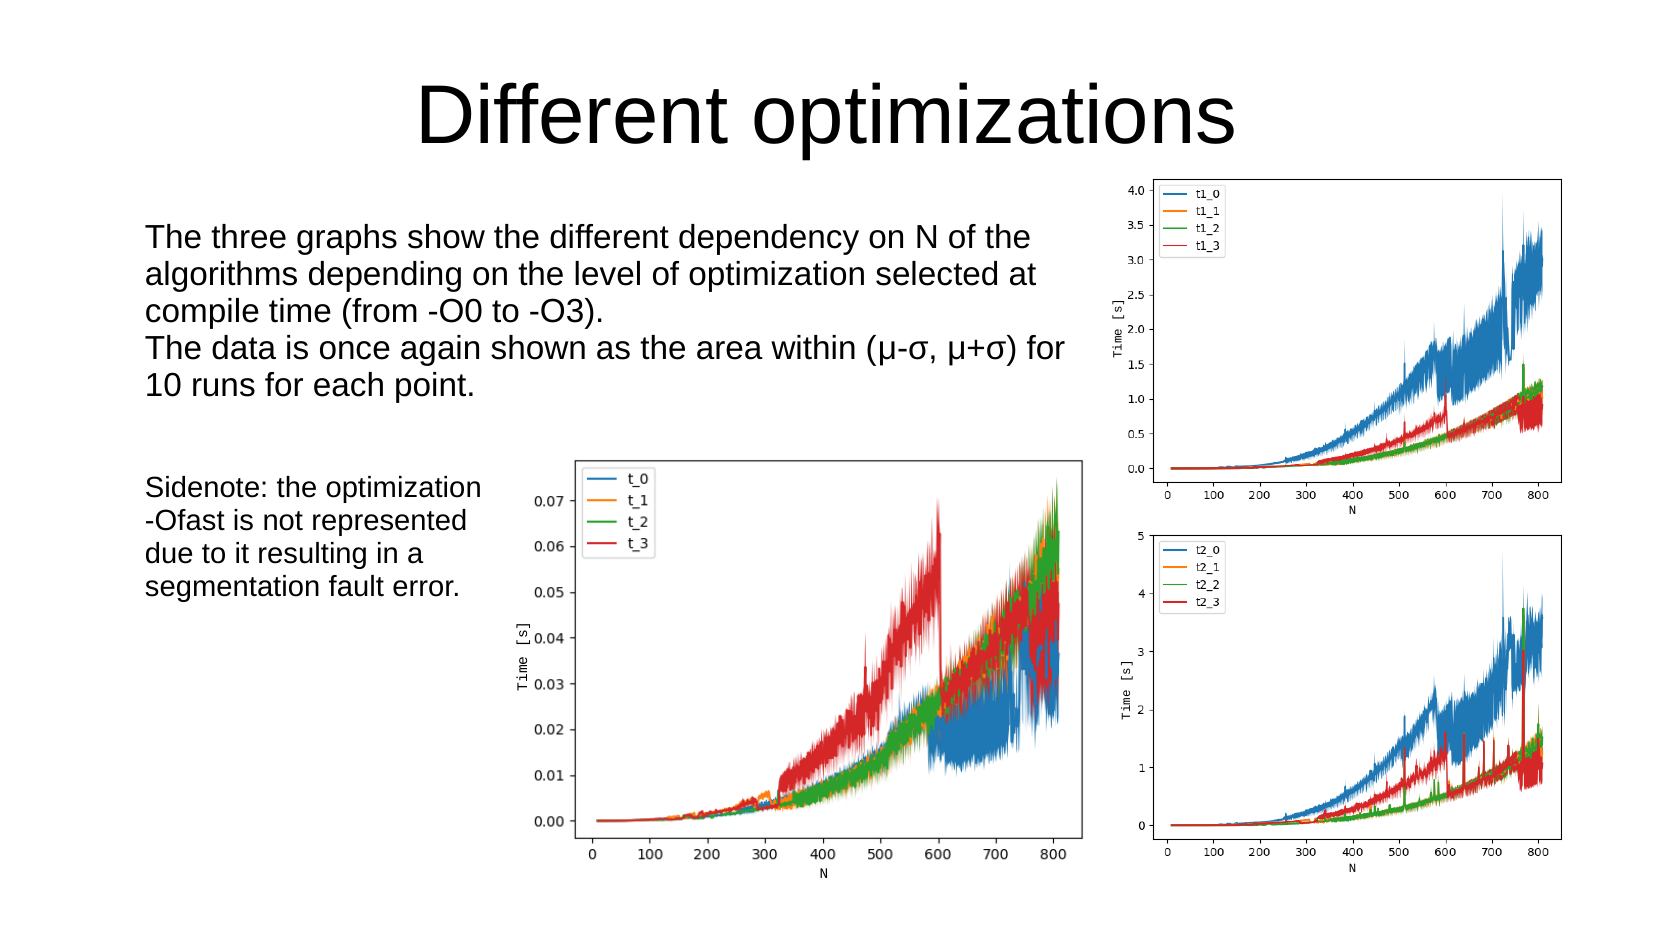

# Different optimizations
The three graphs show the different dependency on N of the algorithms depending on the level of optimization selected at compile time (from -O0 to -O3).
The data is once again shown as the area within (μ-σ, μ+σ) for 10 runs for each point.
Time [s]
Sidenote: the optimization -Ofast is not represented due to it resulting in a segmentation fault error.
N
Time [s]
Time [s]
N
N